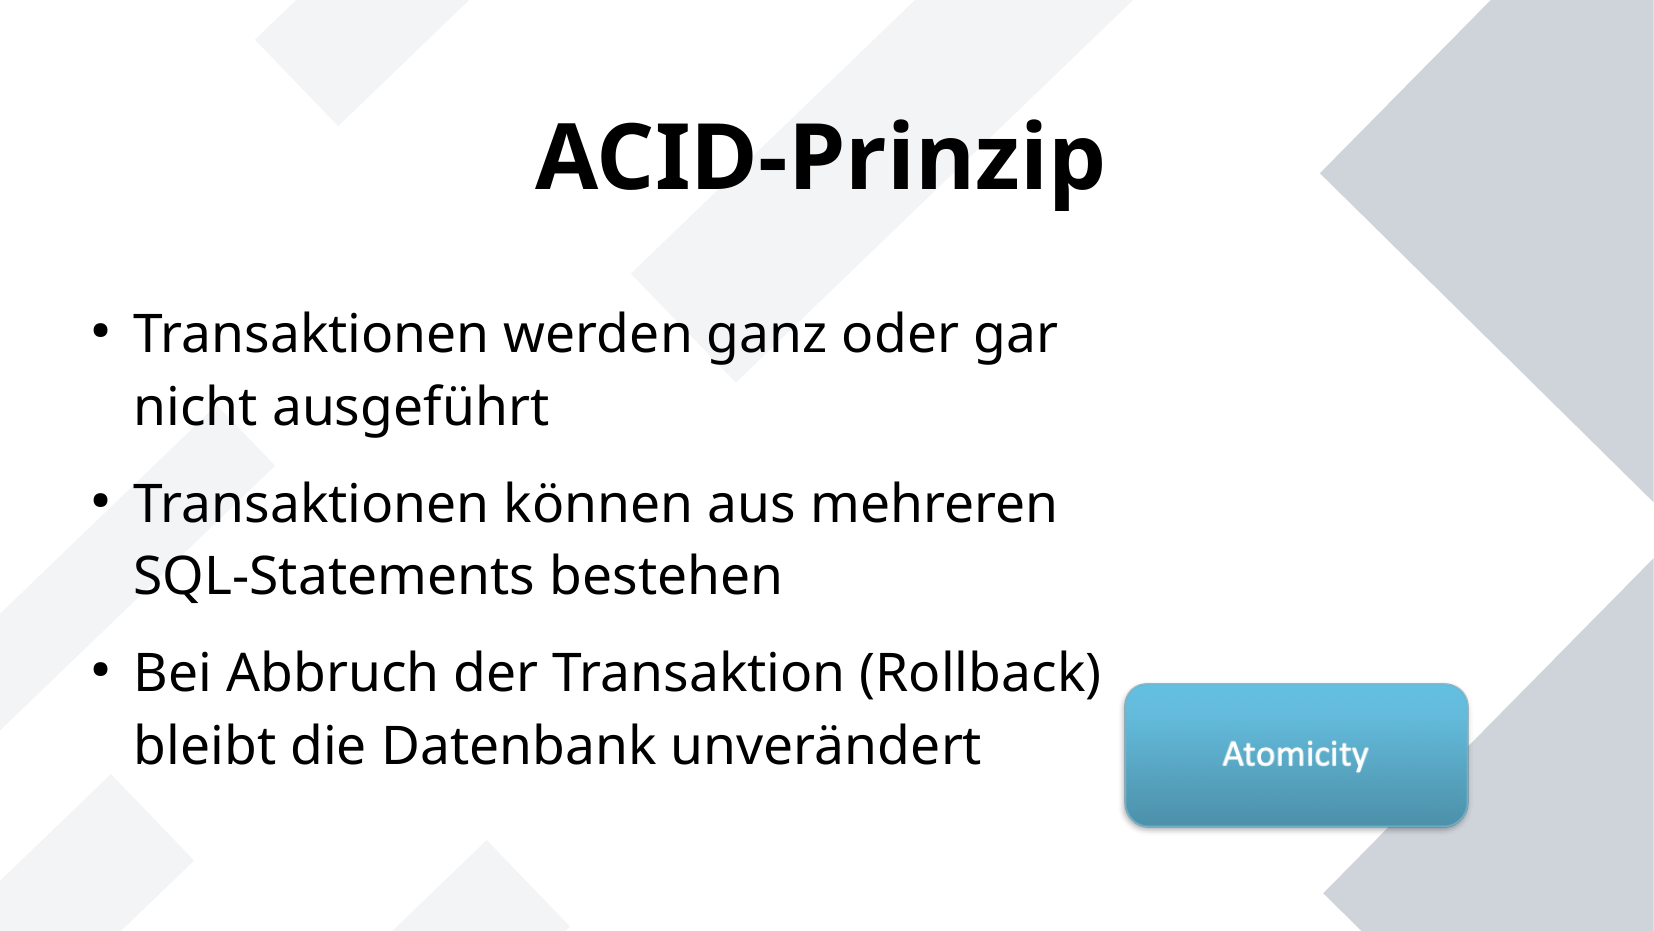

# ACID-Prinzip
Transaktionen werden ganz oder gar nicht ausgeführt
Transaktionen können aus mehreren SQL-Statements bestehen
Bei Abbruch der Transaktion (Rollback) bleibt die Datenbank unverändert